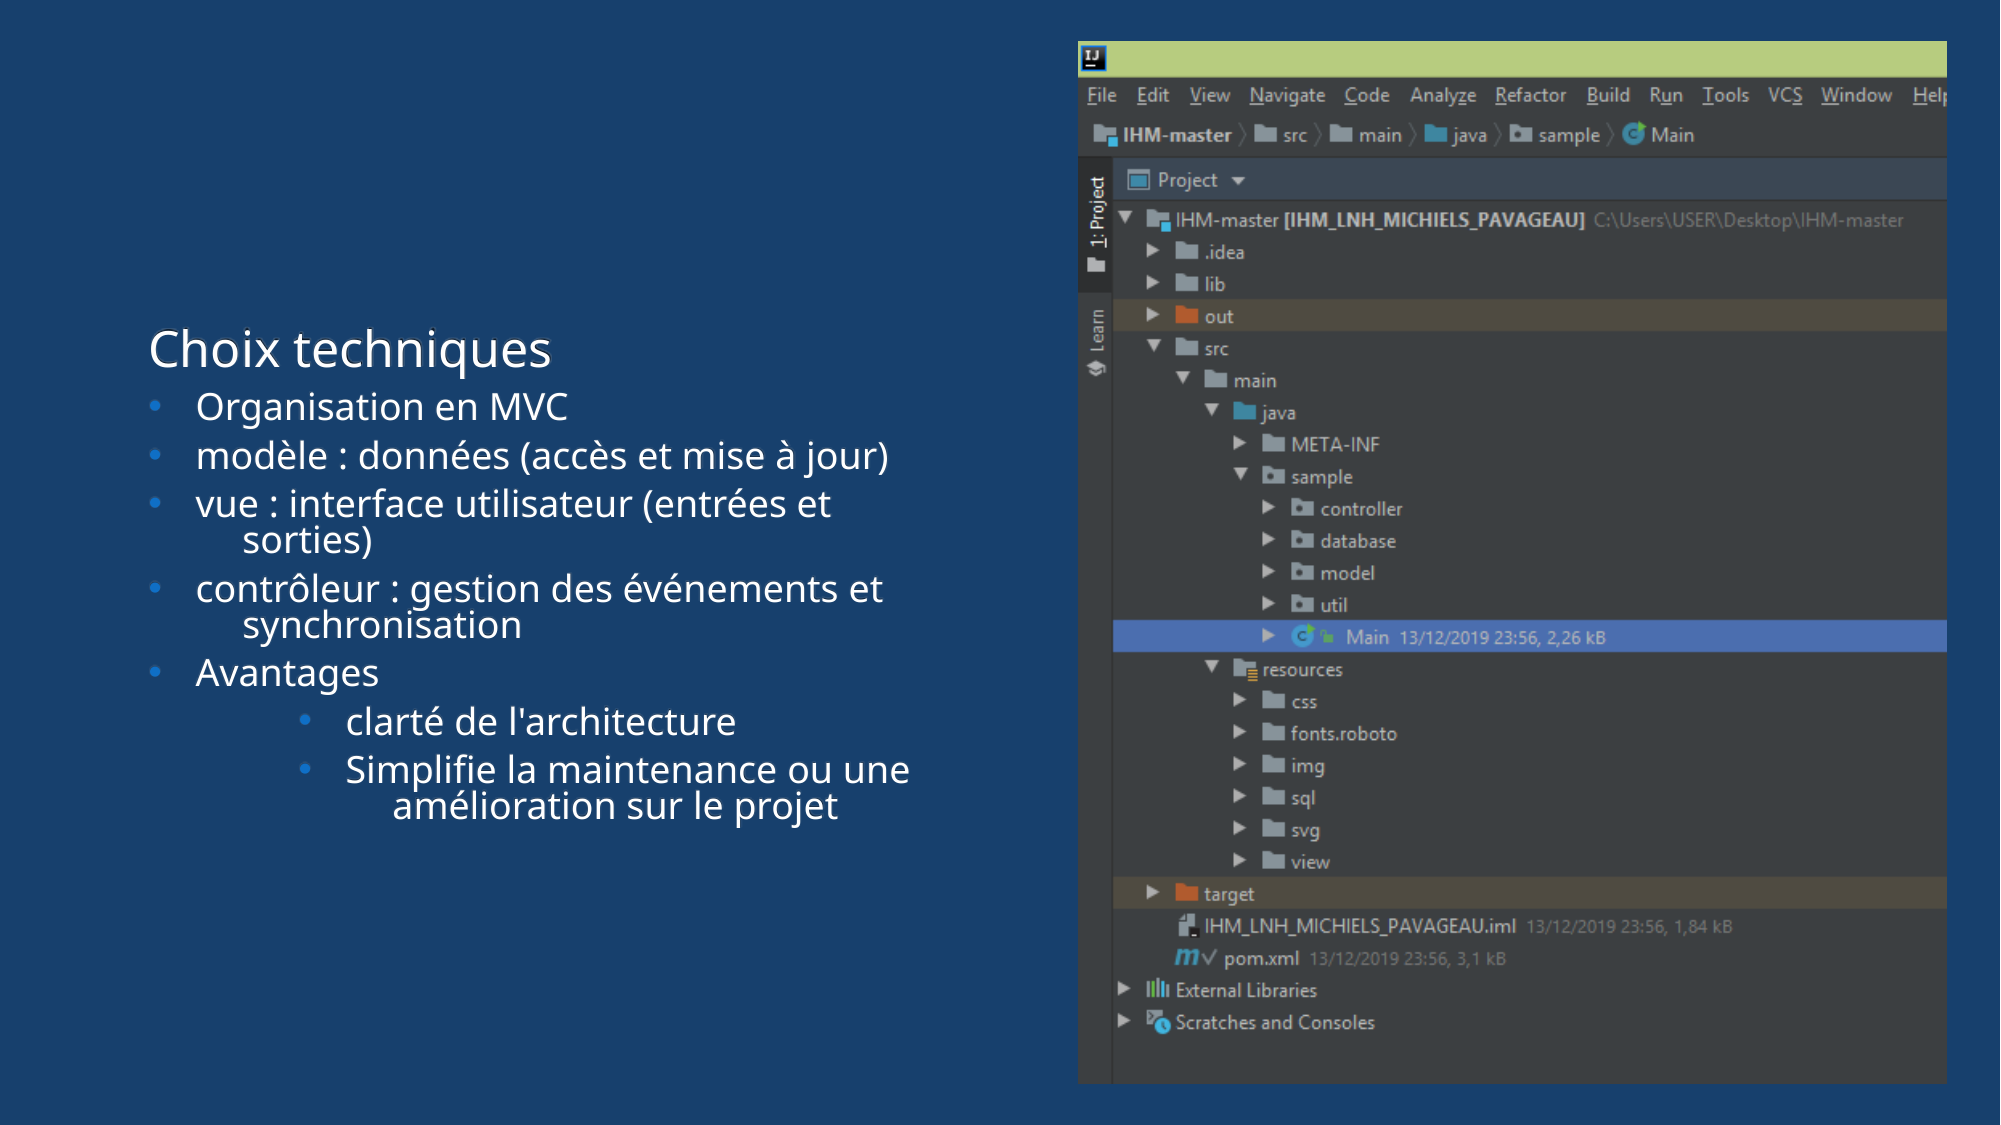

# Choix techniques
Organisation en MVC
modèle : données (accès et mise à jour)
vue : interface utilisateur (entrées et sorties)
contrôleur : gestion des événements et synchronisation
Avantages
clarté de l'architecture
Simplifie la maintenance ou une amélioration sur le projet